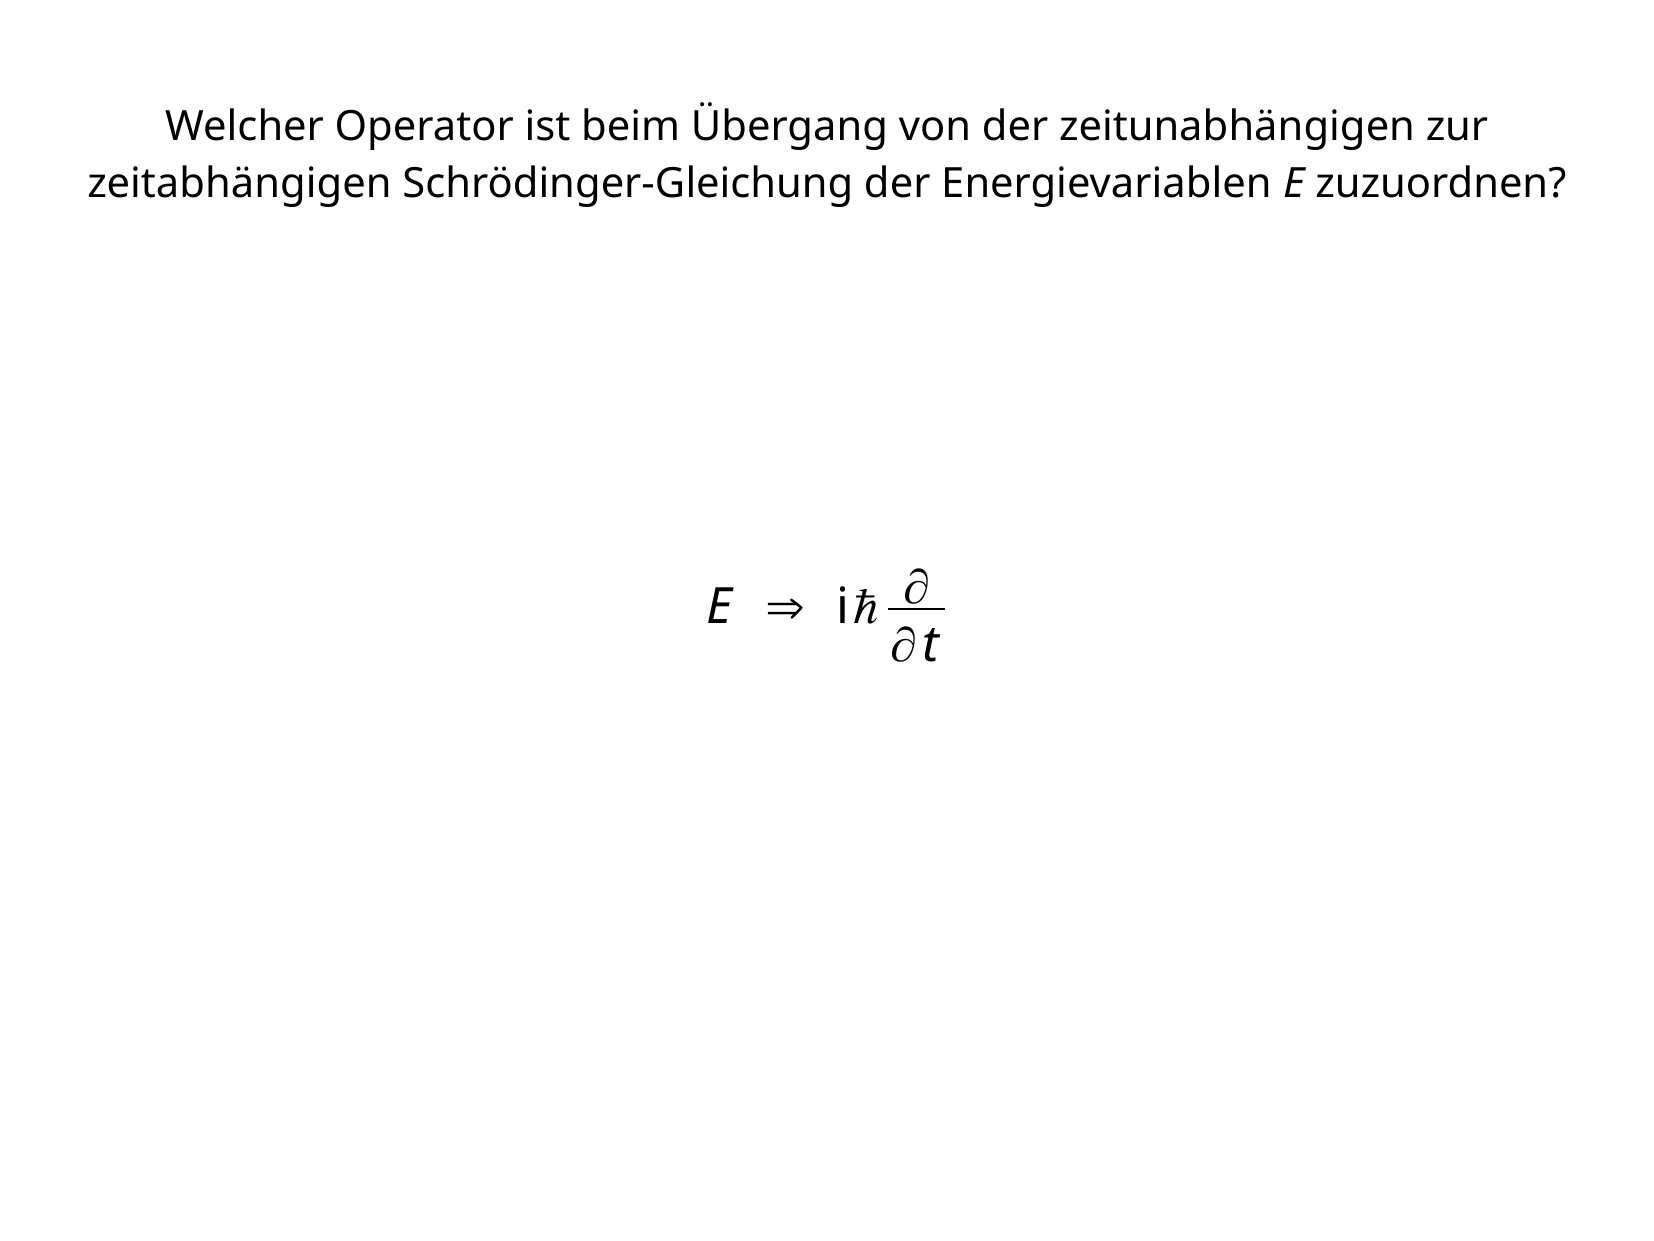

# Welcher Operator ist beim Übergang von der zeitunabhängigen zur zeitabhängigen Schrödinger-Gleichung der Energievariablen E zuzuordnen?